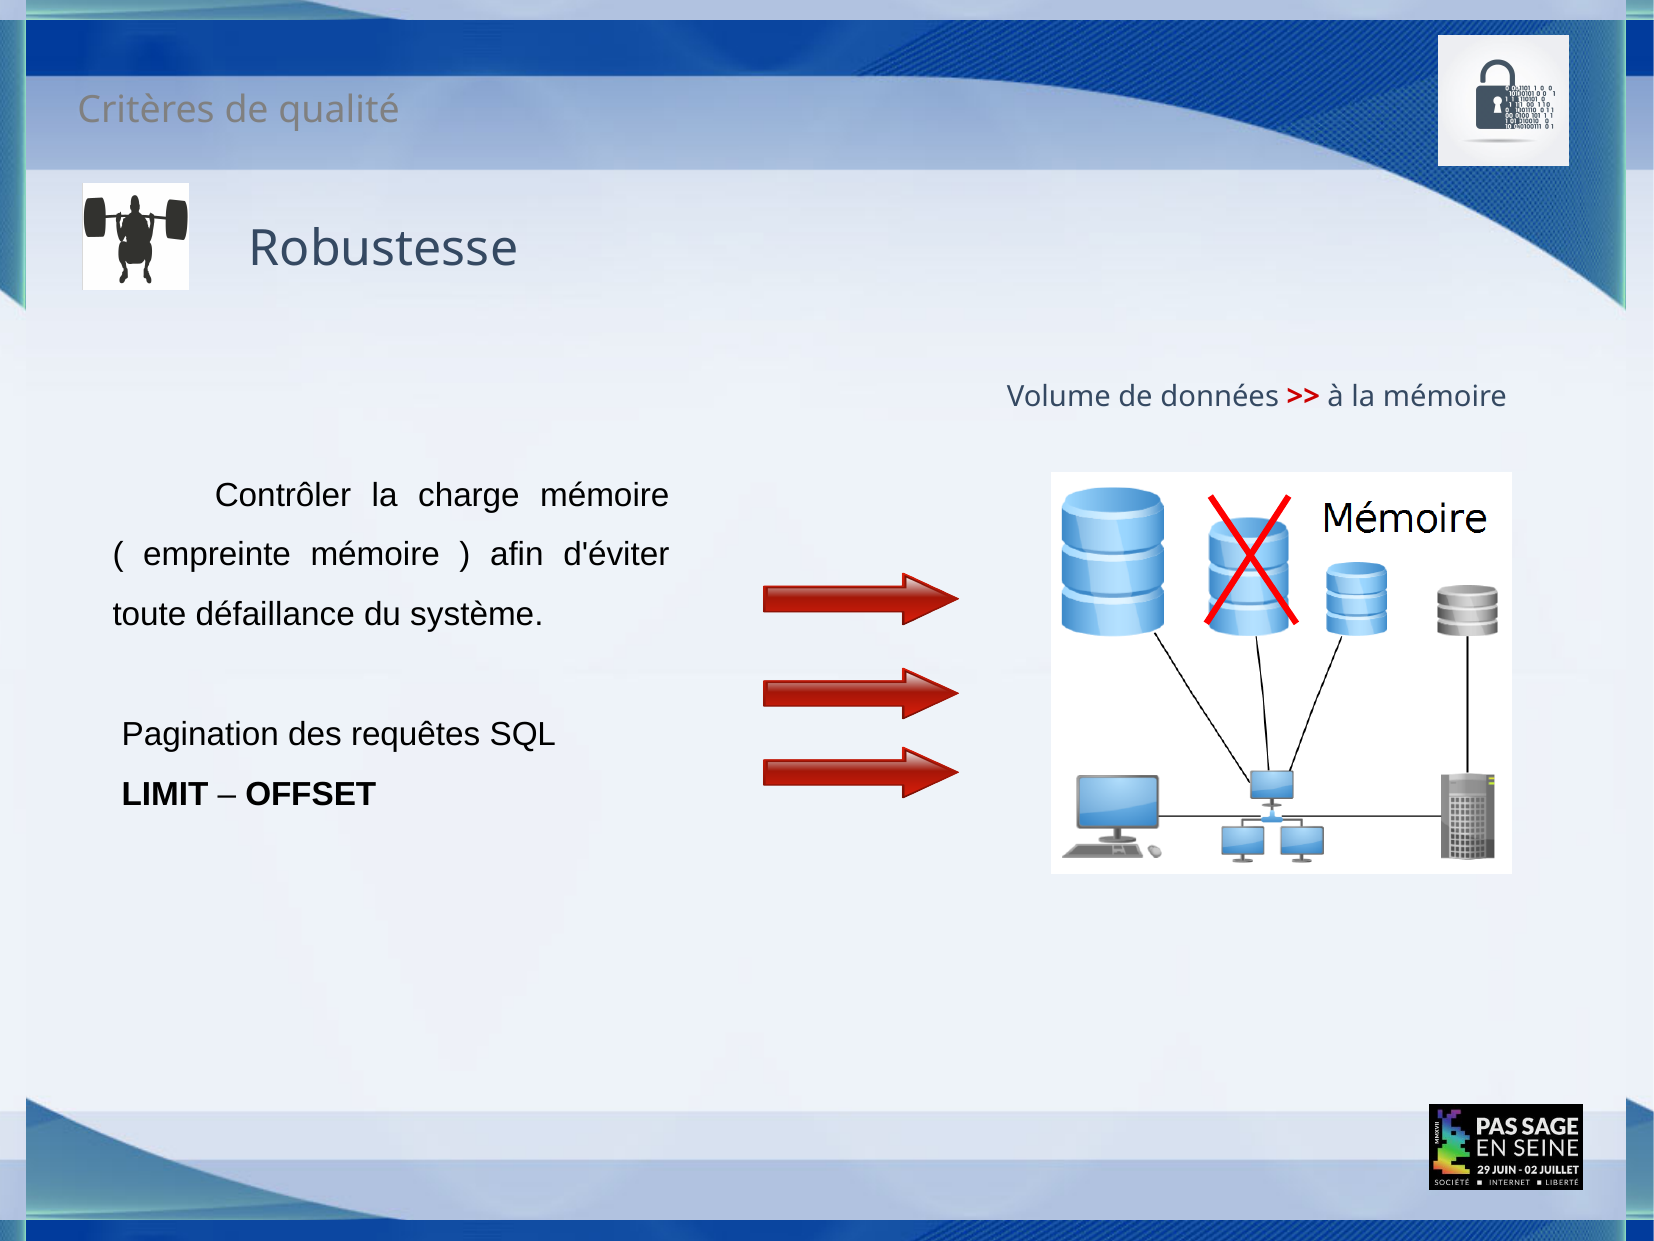

Critères de qualité
# Robustesse
Volume de données >> à la mémoire
 Contrôler la charge mémoire ( empreinte mémoire ) afin d'éviter toute défaillance du système.
 Pagination des requêtes SQL
 LIMIT – OFFSET